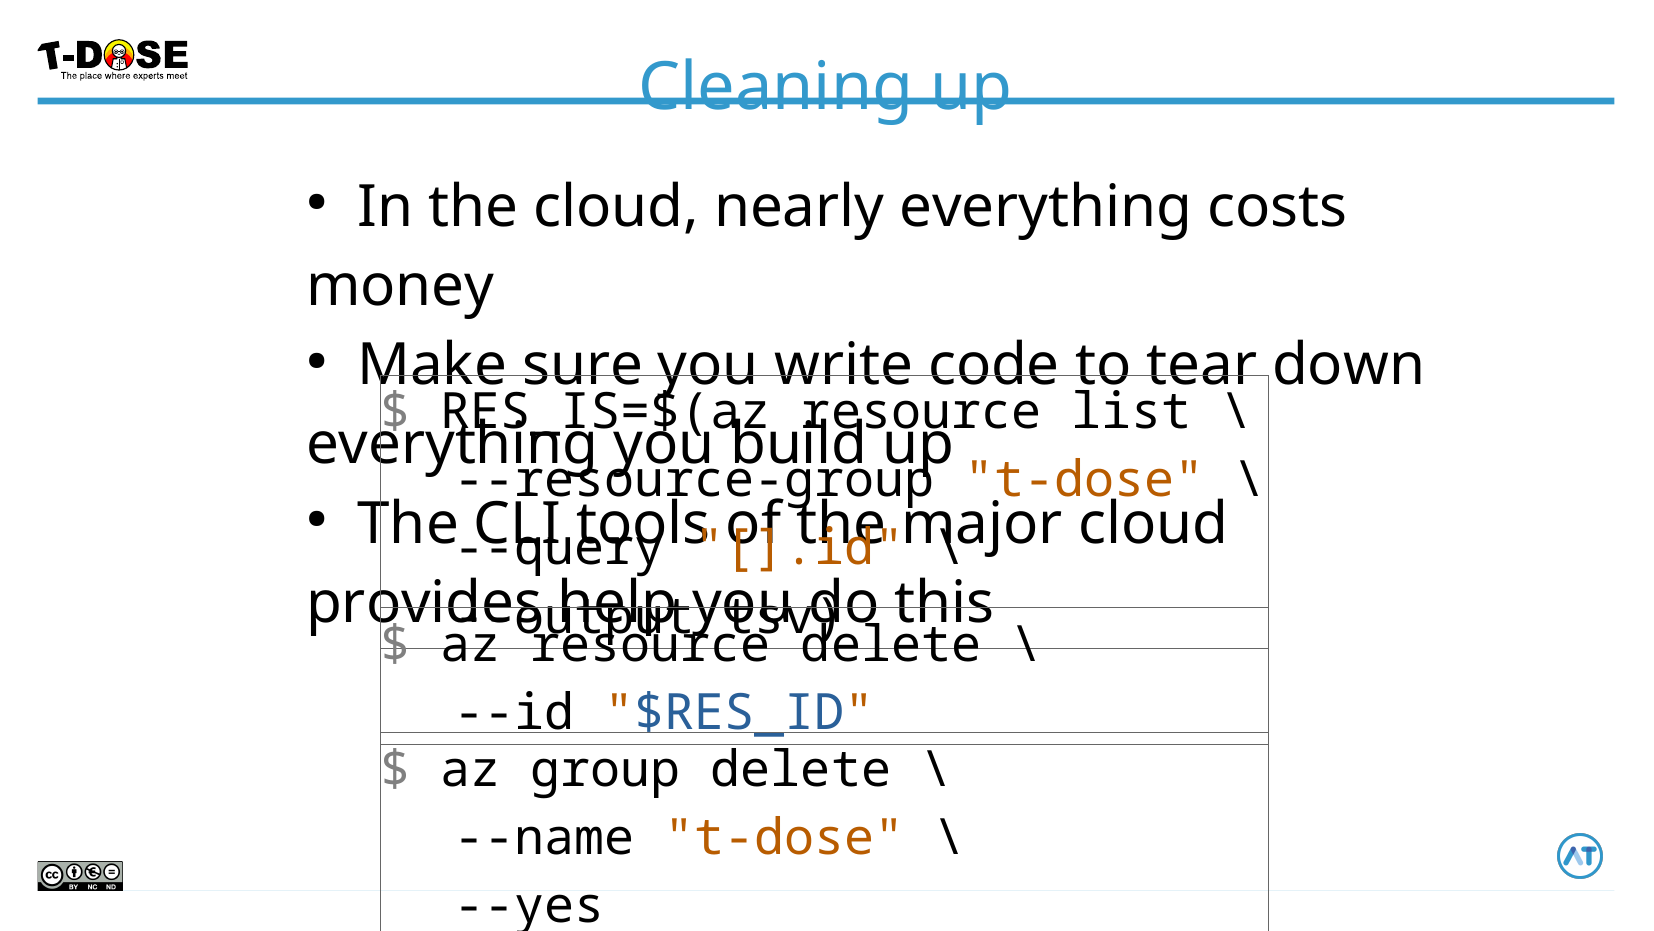

Cleaning up
 In the cloud, nearly everything costs money
 Make sure you write code to tear down everything you build up
 The CLI tools of the major cloud provides help you do this
$ RES_IS=$(az resource list \
	--resource-group "t-dose" \
	--query "[].id" \
	--output tsv)
$ az resource delete \
	--id "$RES_ID"
$ az group delete \
	--name "t-dose" \
	--yes